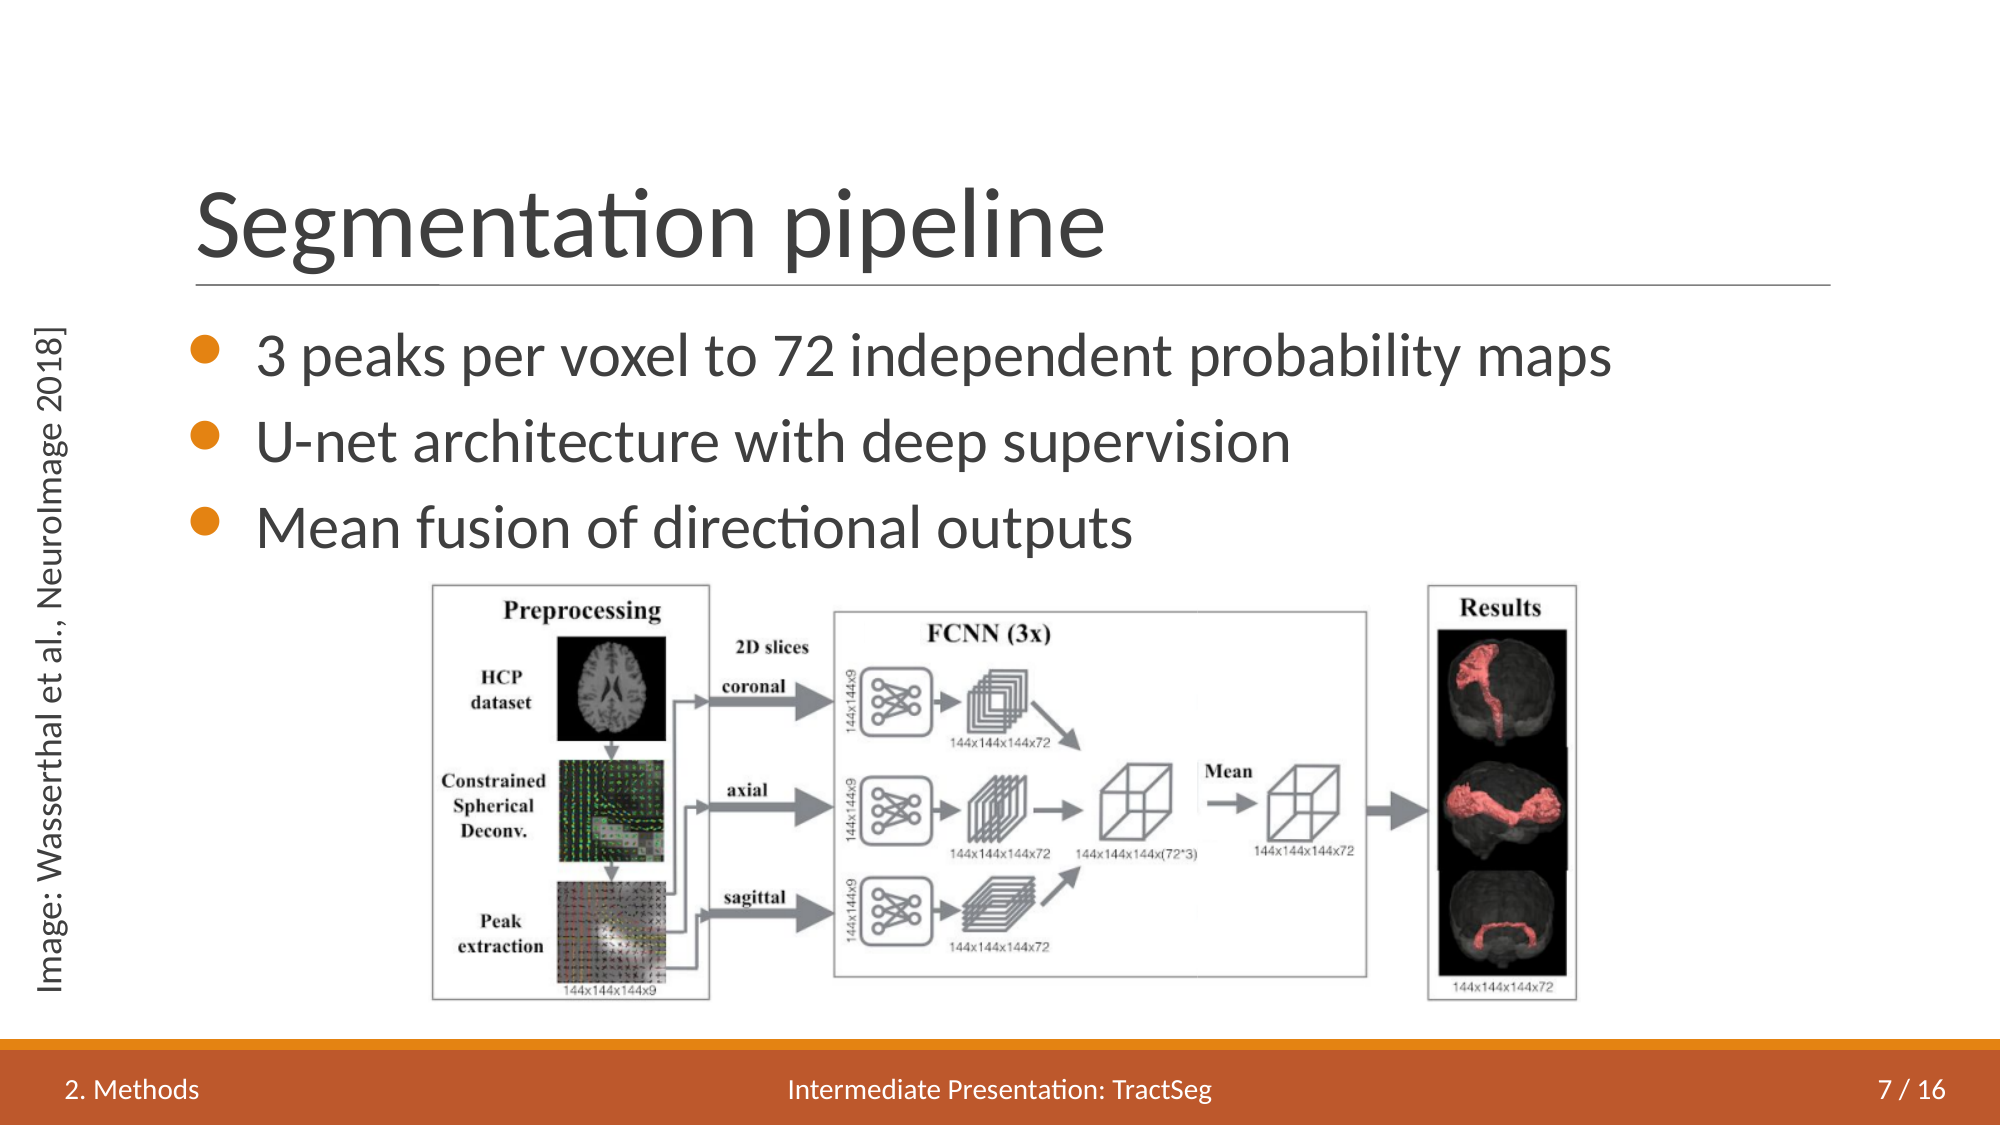

# Segmentation pipeline
3 peaks per voxel to 72 independent probability maps
U-net architecture with deep supervision
Mean fusion of directional outputs
Image: Wasserthal et al., NeuroImage 2018]
2. Methods
Intermediate Presentation: TractSeg